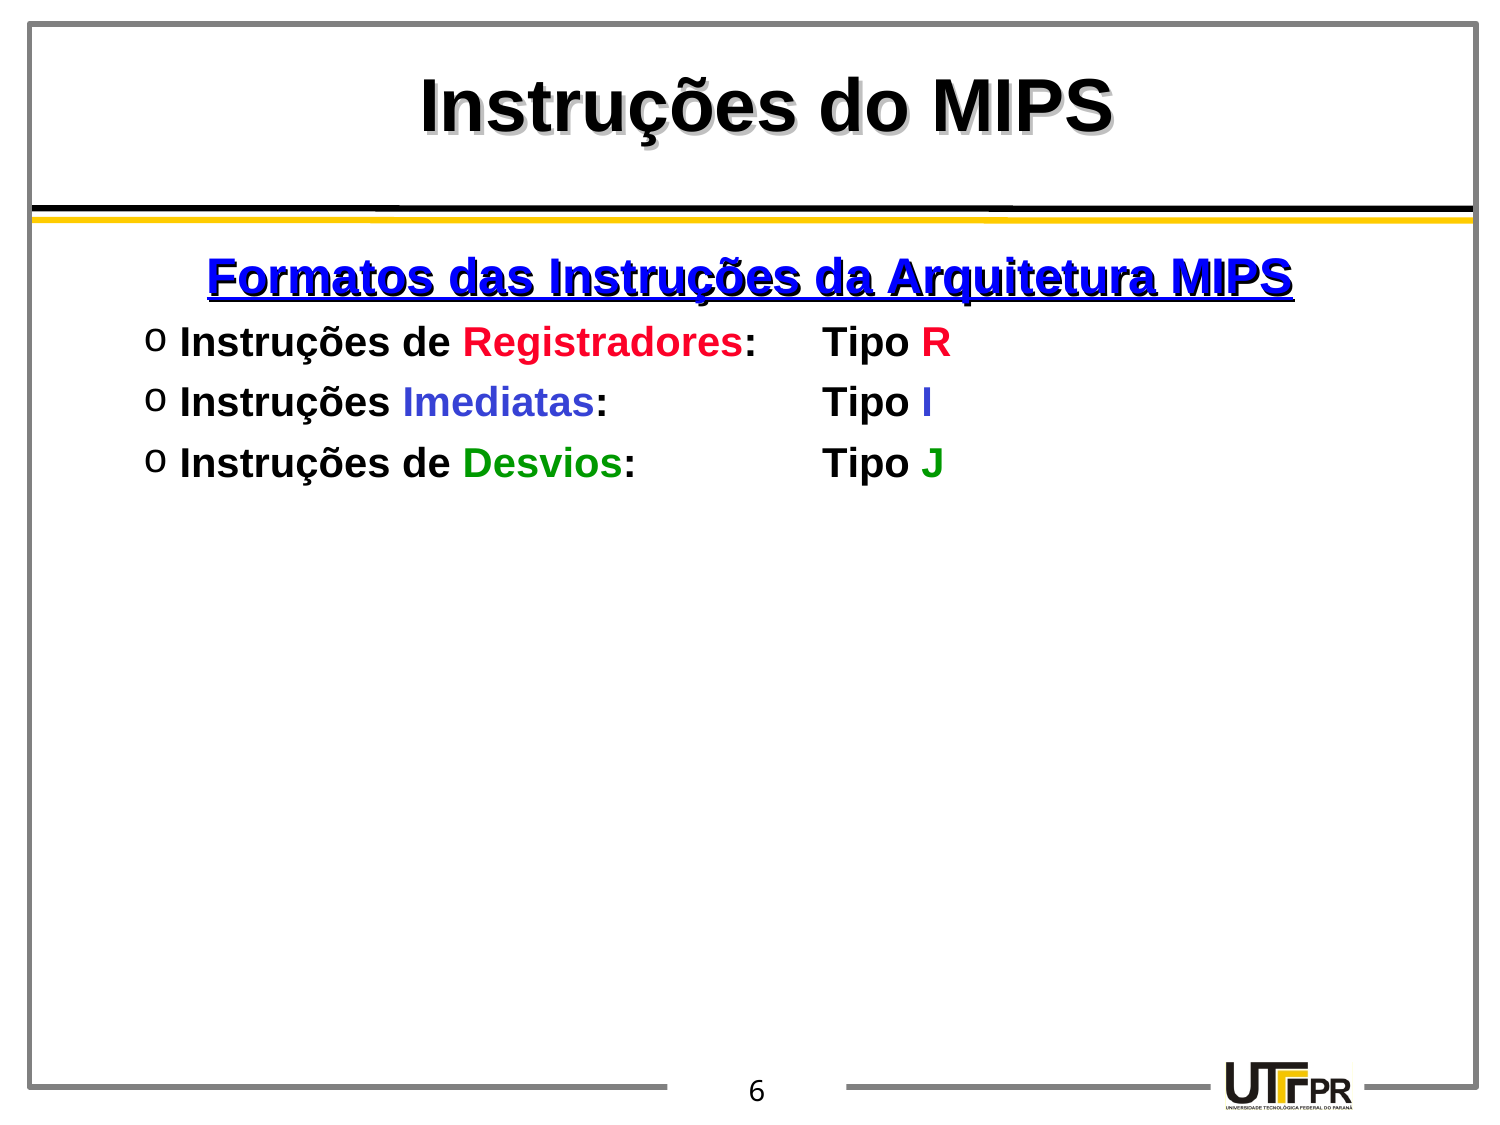

Instruções do MIPS
# Formatos das Instruções da Arquitetura MIPS
Instruções de Registradores:	Tipo R
Instruções Imediatas:		Tipo I
Instruções de Desvios:		Tipo J